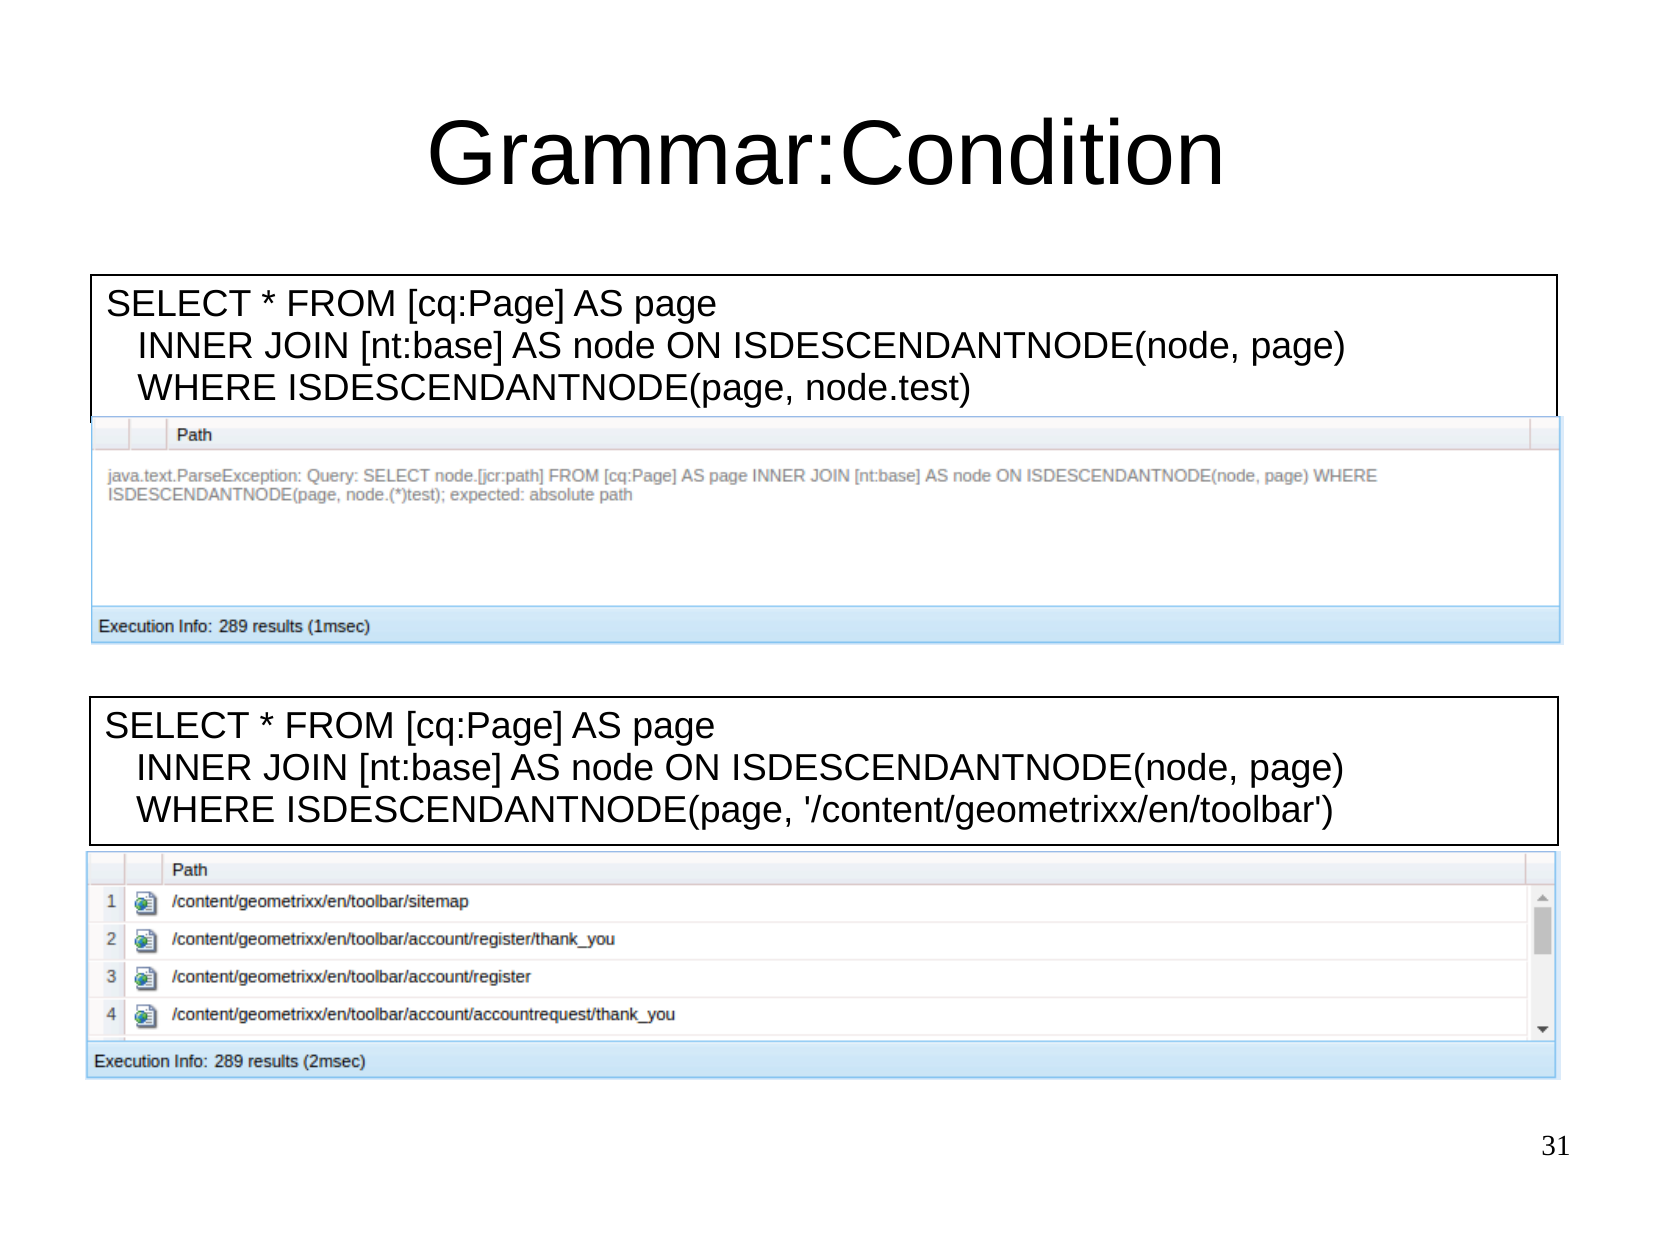

# Grammar:Condition
| SELECT \* FROM [cq:Page] AS page INNER JOIN [nt:base] AS node ON ISDESCENDANTNODE(node, page) WHERE ISDESCENDANTNODE(page, node.test) |
| --- |
| SELECT \* FROM [cq:Page] AS page INNER JOIN [nt:base] AS node ON ISDESCENDANTNODE(node, page) WHERE ISDESCENDANTNODE(page, '/content/geometrixx/en/toolbar') |
| --- |
31